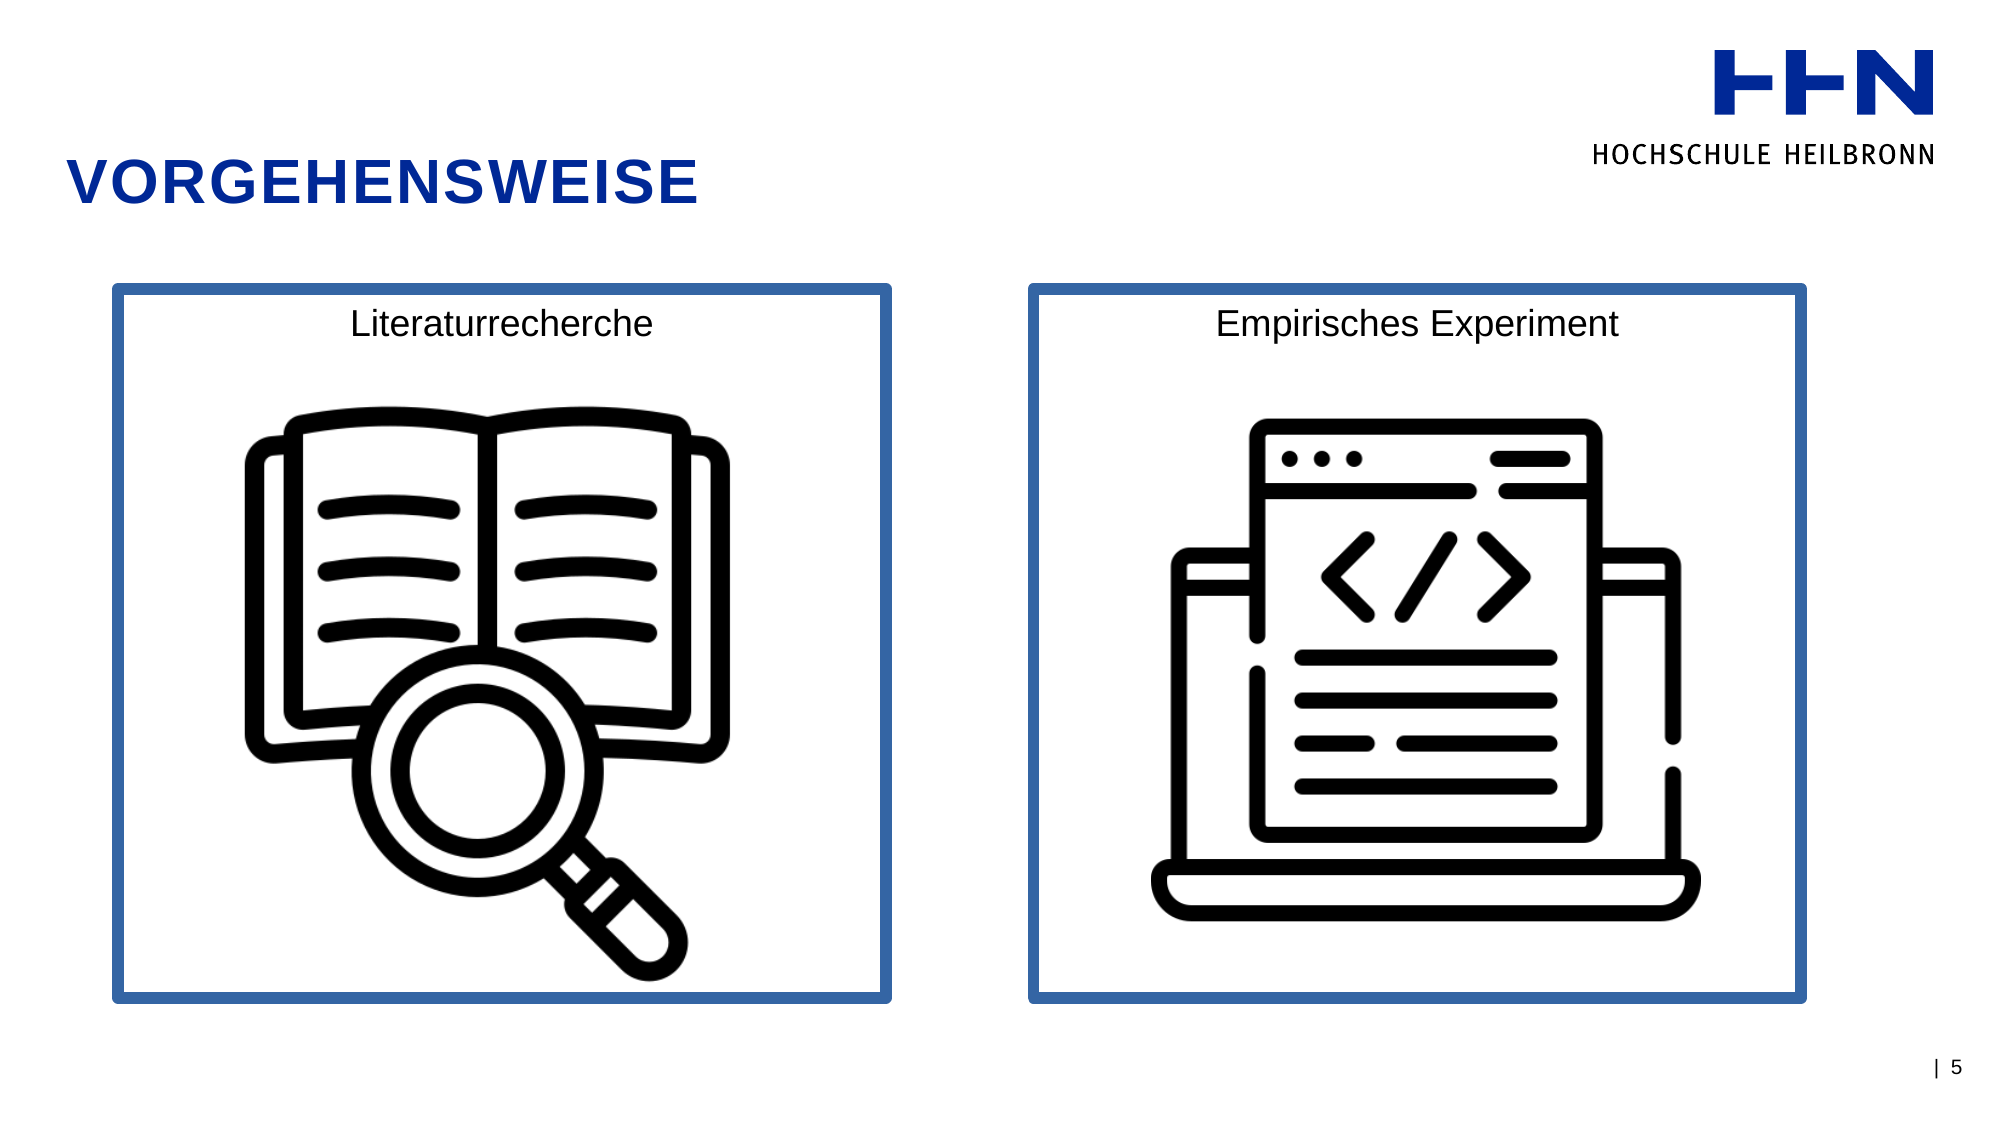

# Vorgehensweise
Literaturrecherche
Empirisches Experiment
Bachelor Kolloquium | Robin Hefner | AIB | WiSe 2024/25